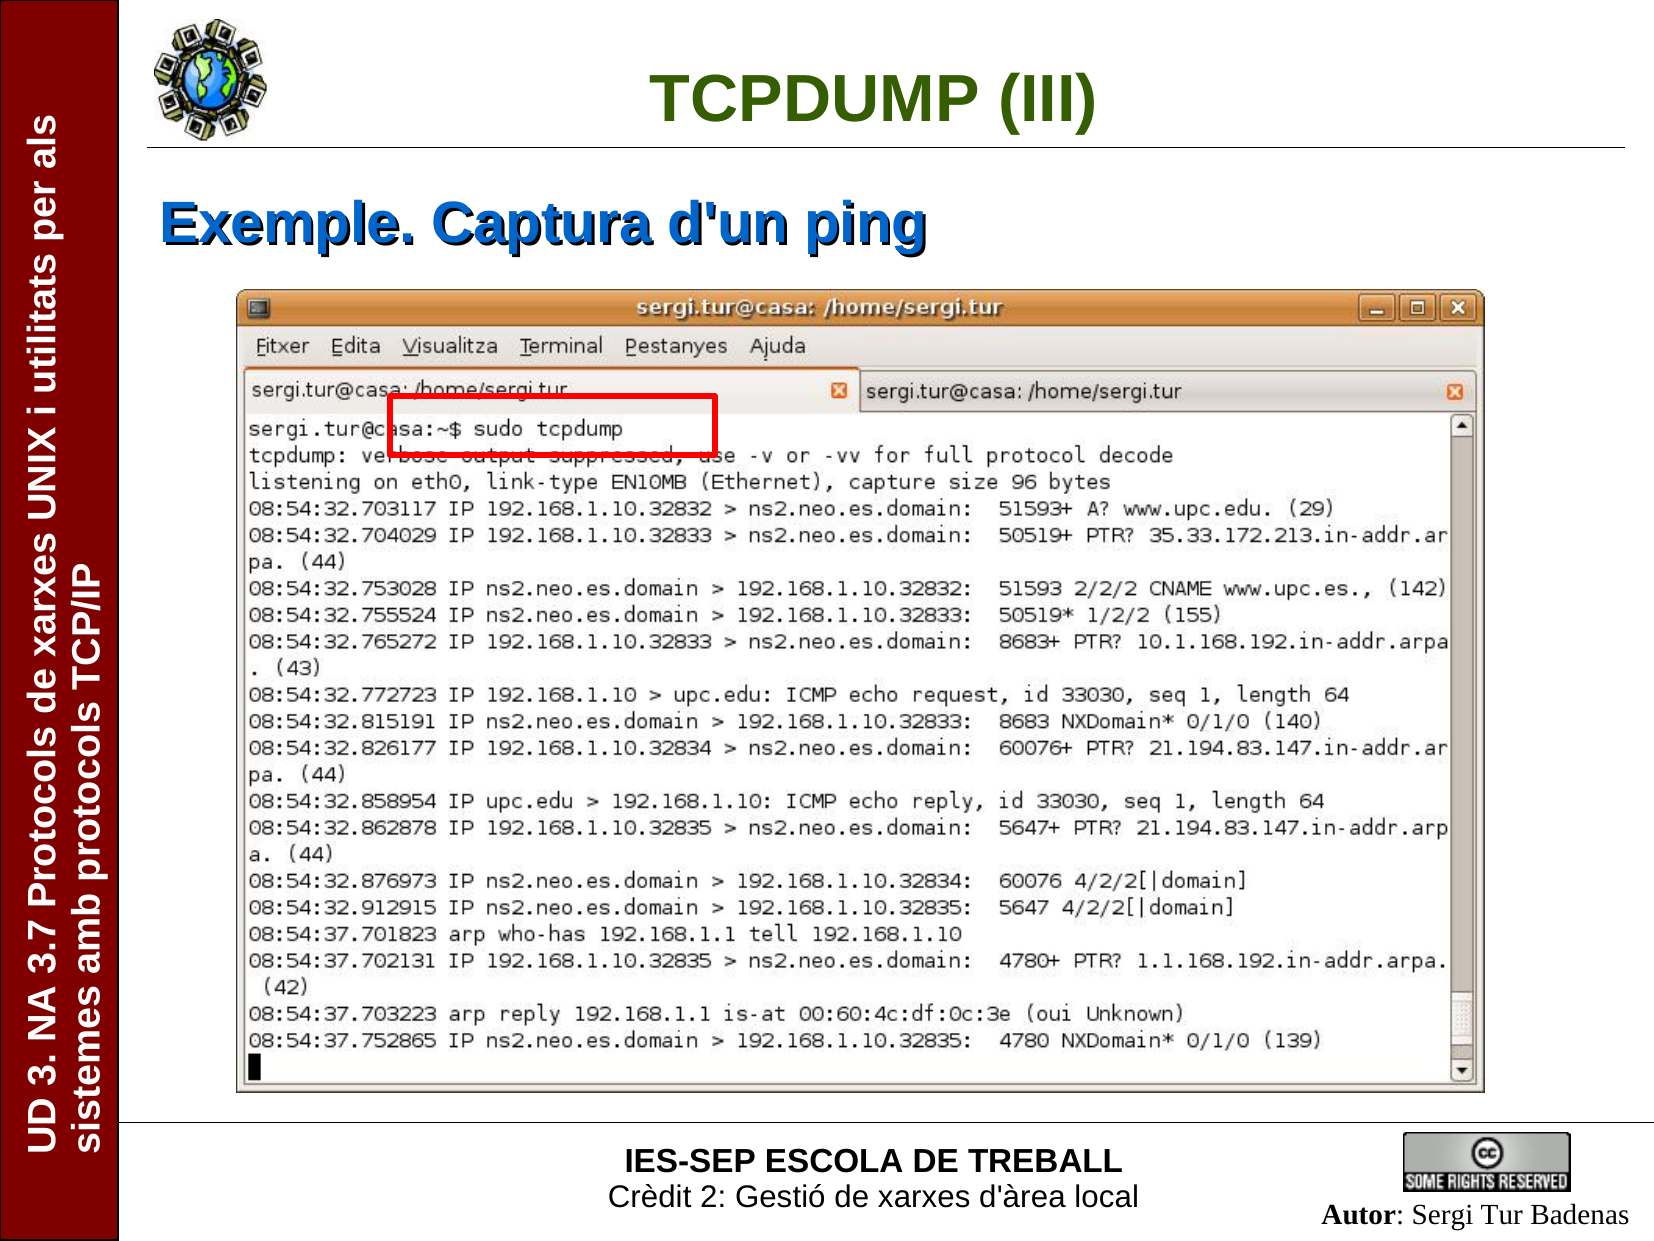

# TCPDUMP (III)
Exemple. Captura d'un ping